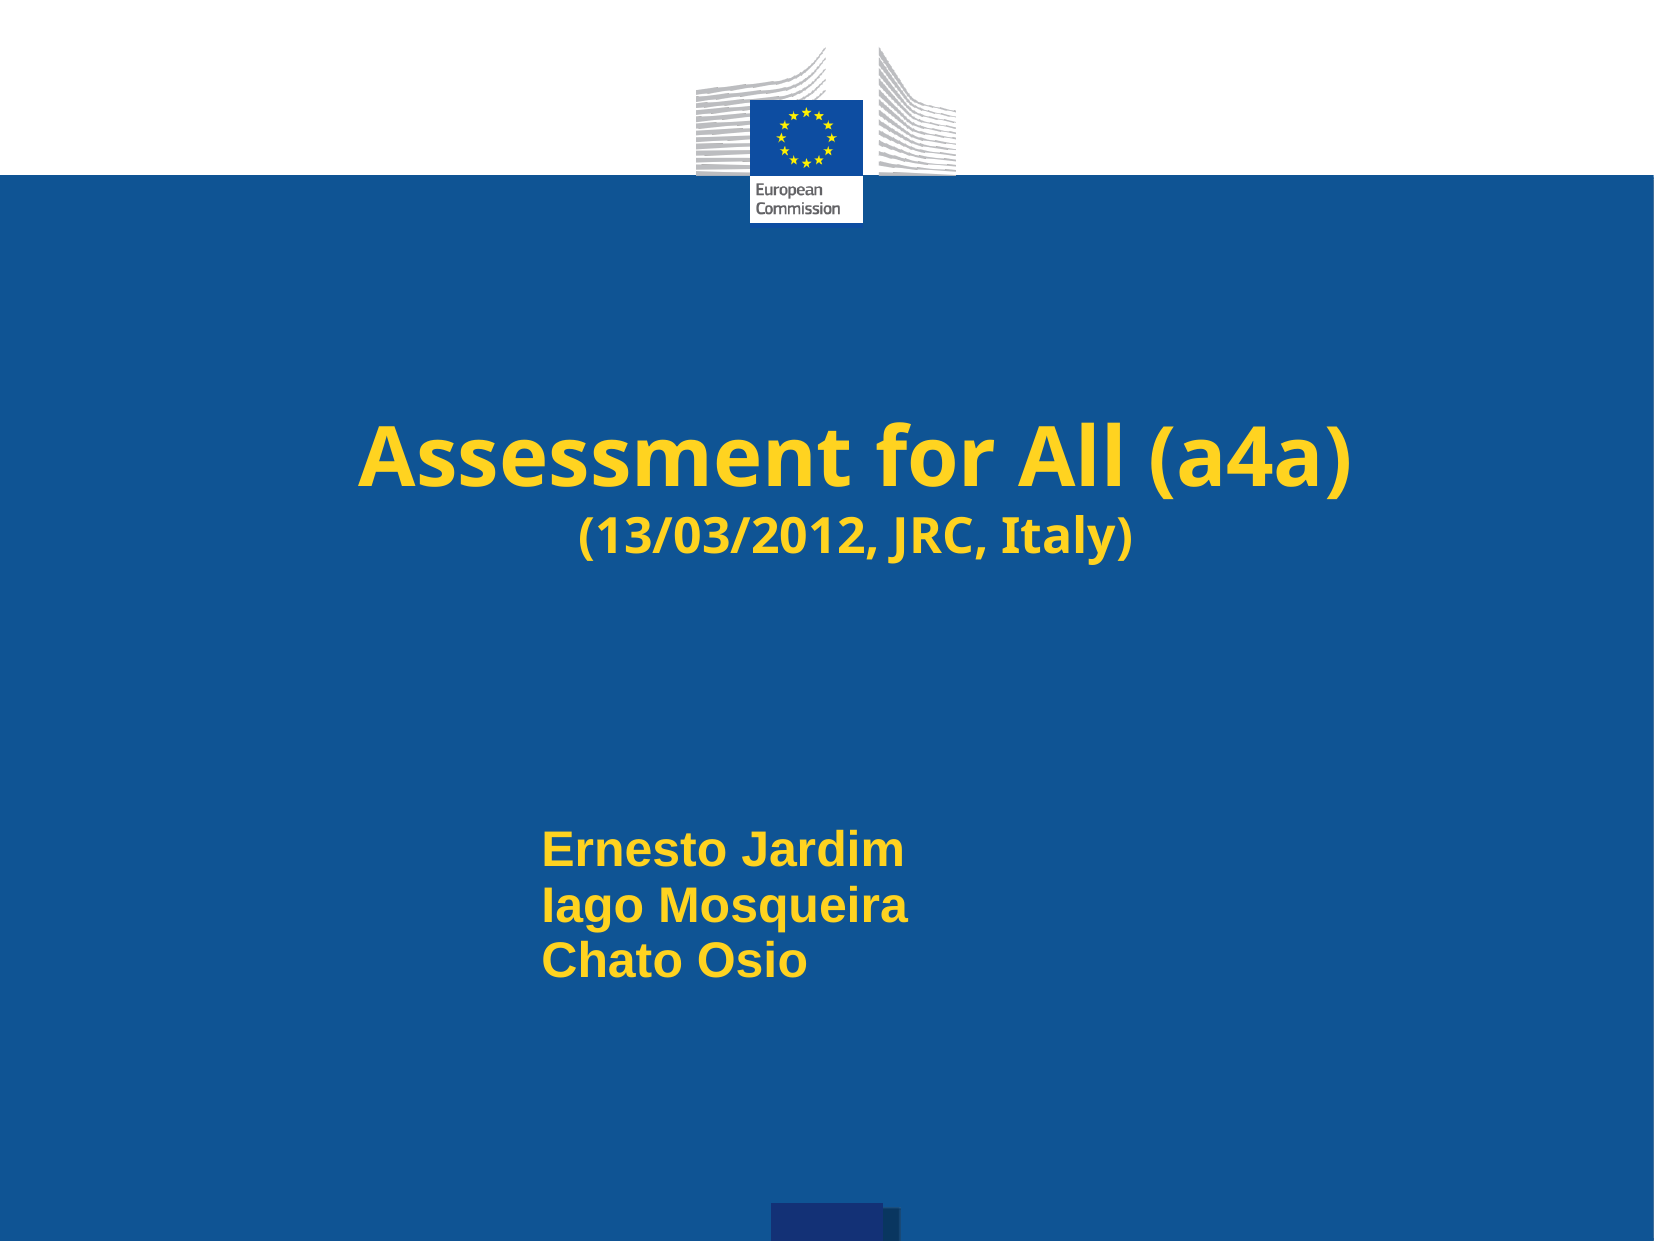

# Assessment for All (a4a) (13/03/2012, JRC, Italy)
Ernesto Jardim
Iago Mosqueira
Chato Osio